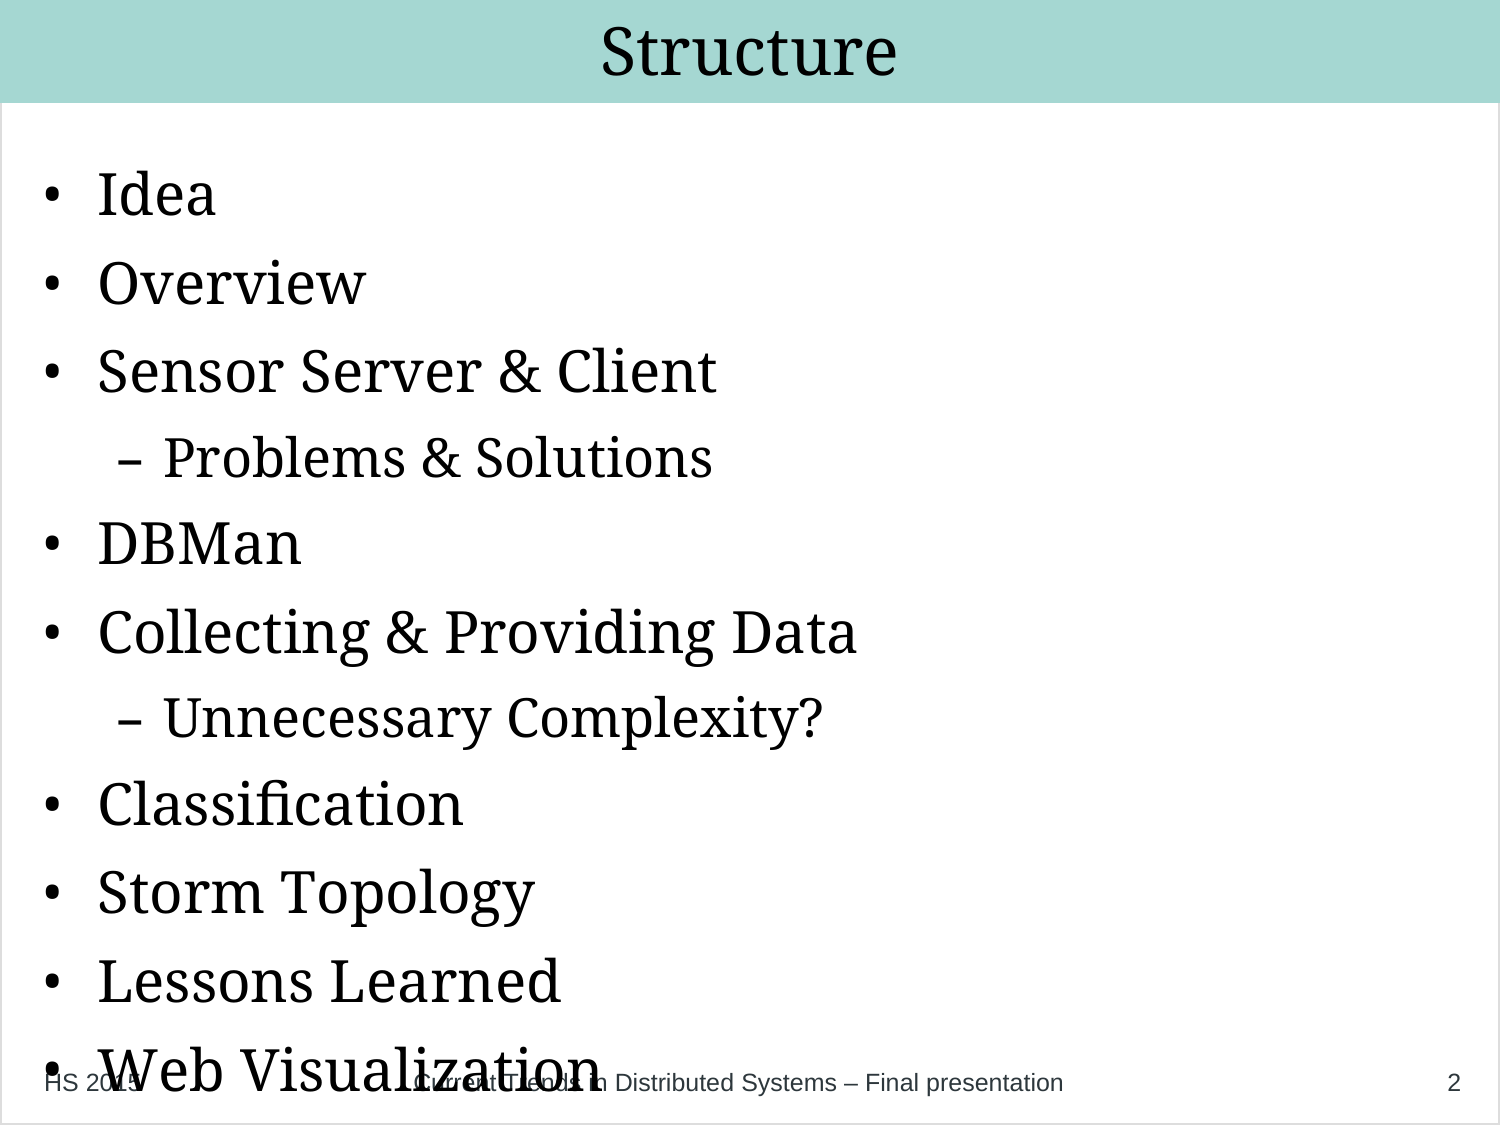

# Structure
Idea
Overview
Sensor Server & Client
Problems & Solutions
DBMan
Collecting & Providing Data
Unnecessary Complexity?
Classification
Storm Topology
Lessons Learned
Web Visualization
Demo
HS 2015
Current Trends in Distributed Systems – Final presentation